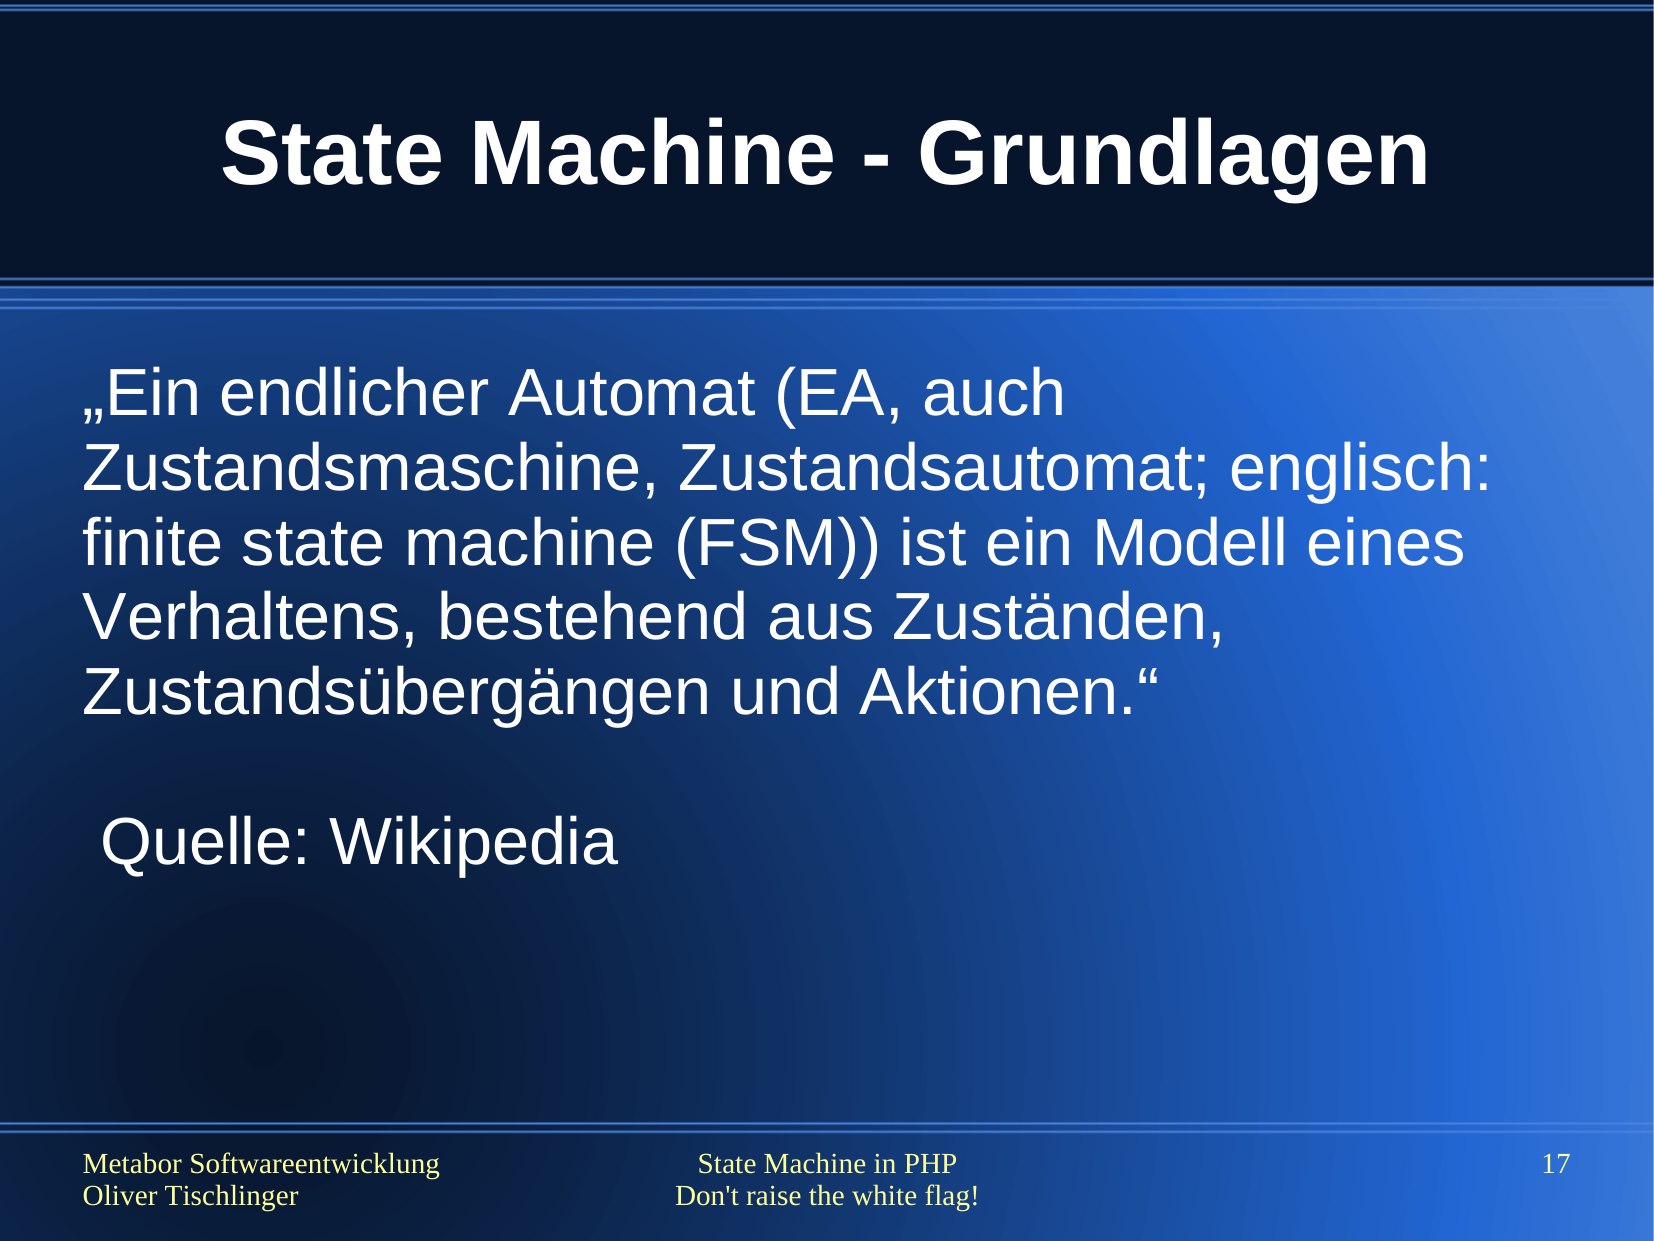

# State Machine - Grundlagen
„Ein endlicher Automat (EA, auch Zustandsmaschine, Zustandsautomat; englisch: finite state machine (FSM)) ist ein Modell eines Verhaltens, bestehend aus Zuständen, Zustandsübergängen und Aktionen.“
Quelle: Wikipedia
17